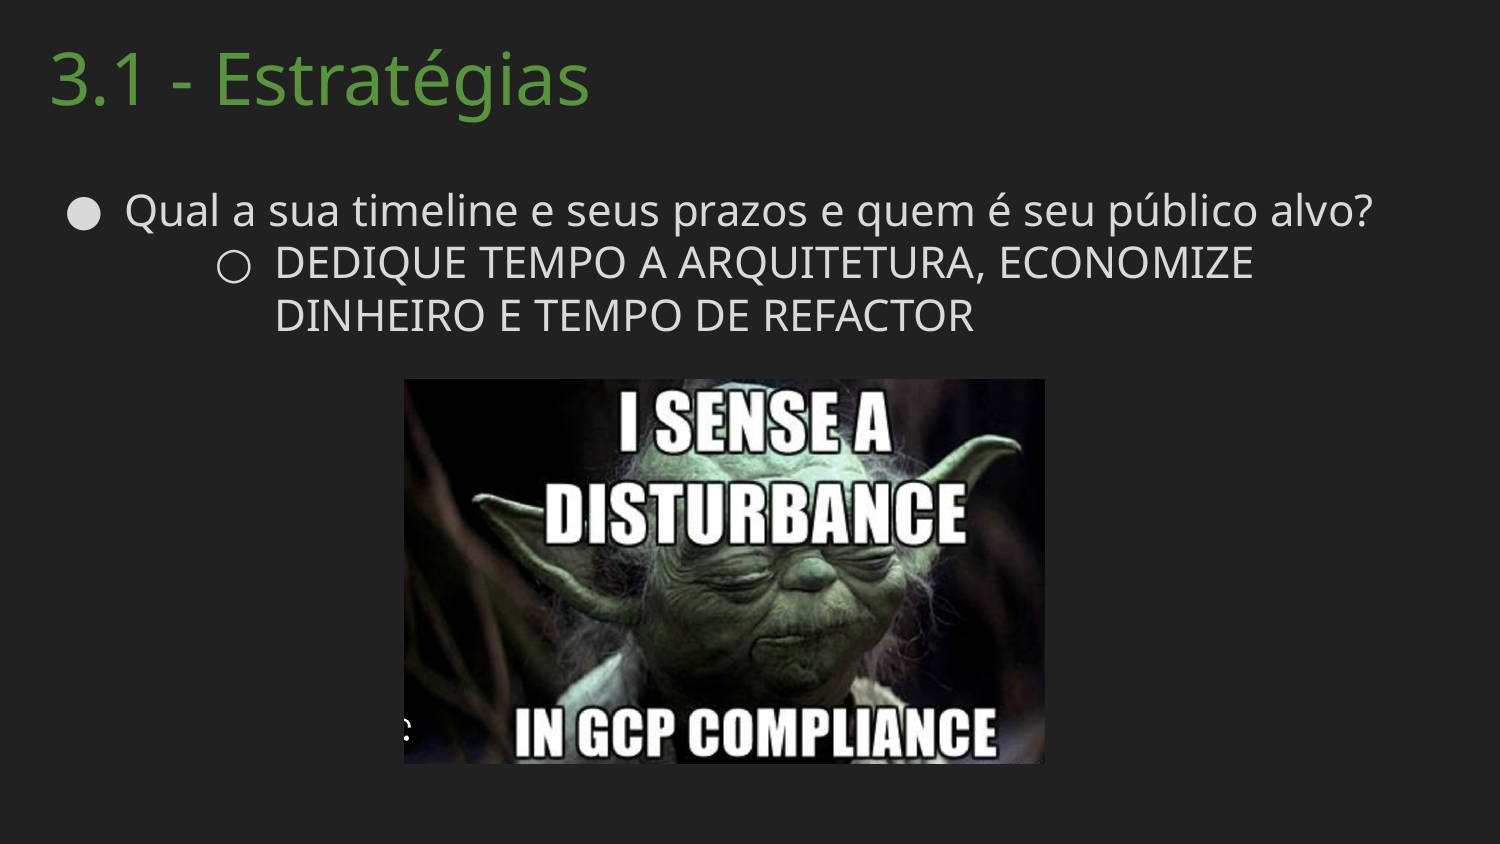

# 3.1 - Estratégias
Qual a sua timeline e seus prazos e quem é seu público alvo?
DEDIQUE TEMPO A ARQUITETURA, ECONOMIZE DINHEIRO E TEMPO DE REFACTOR